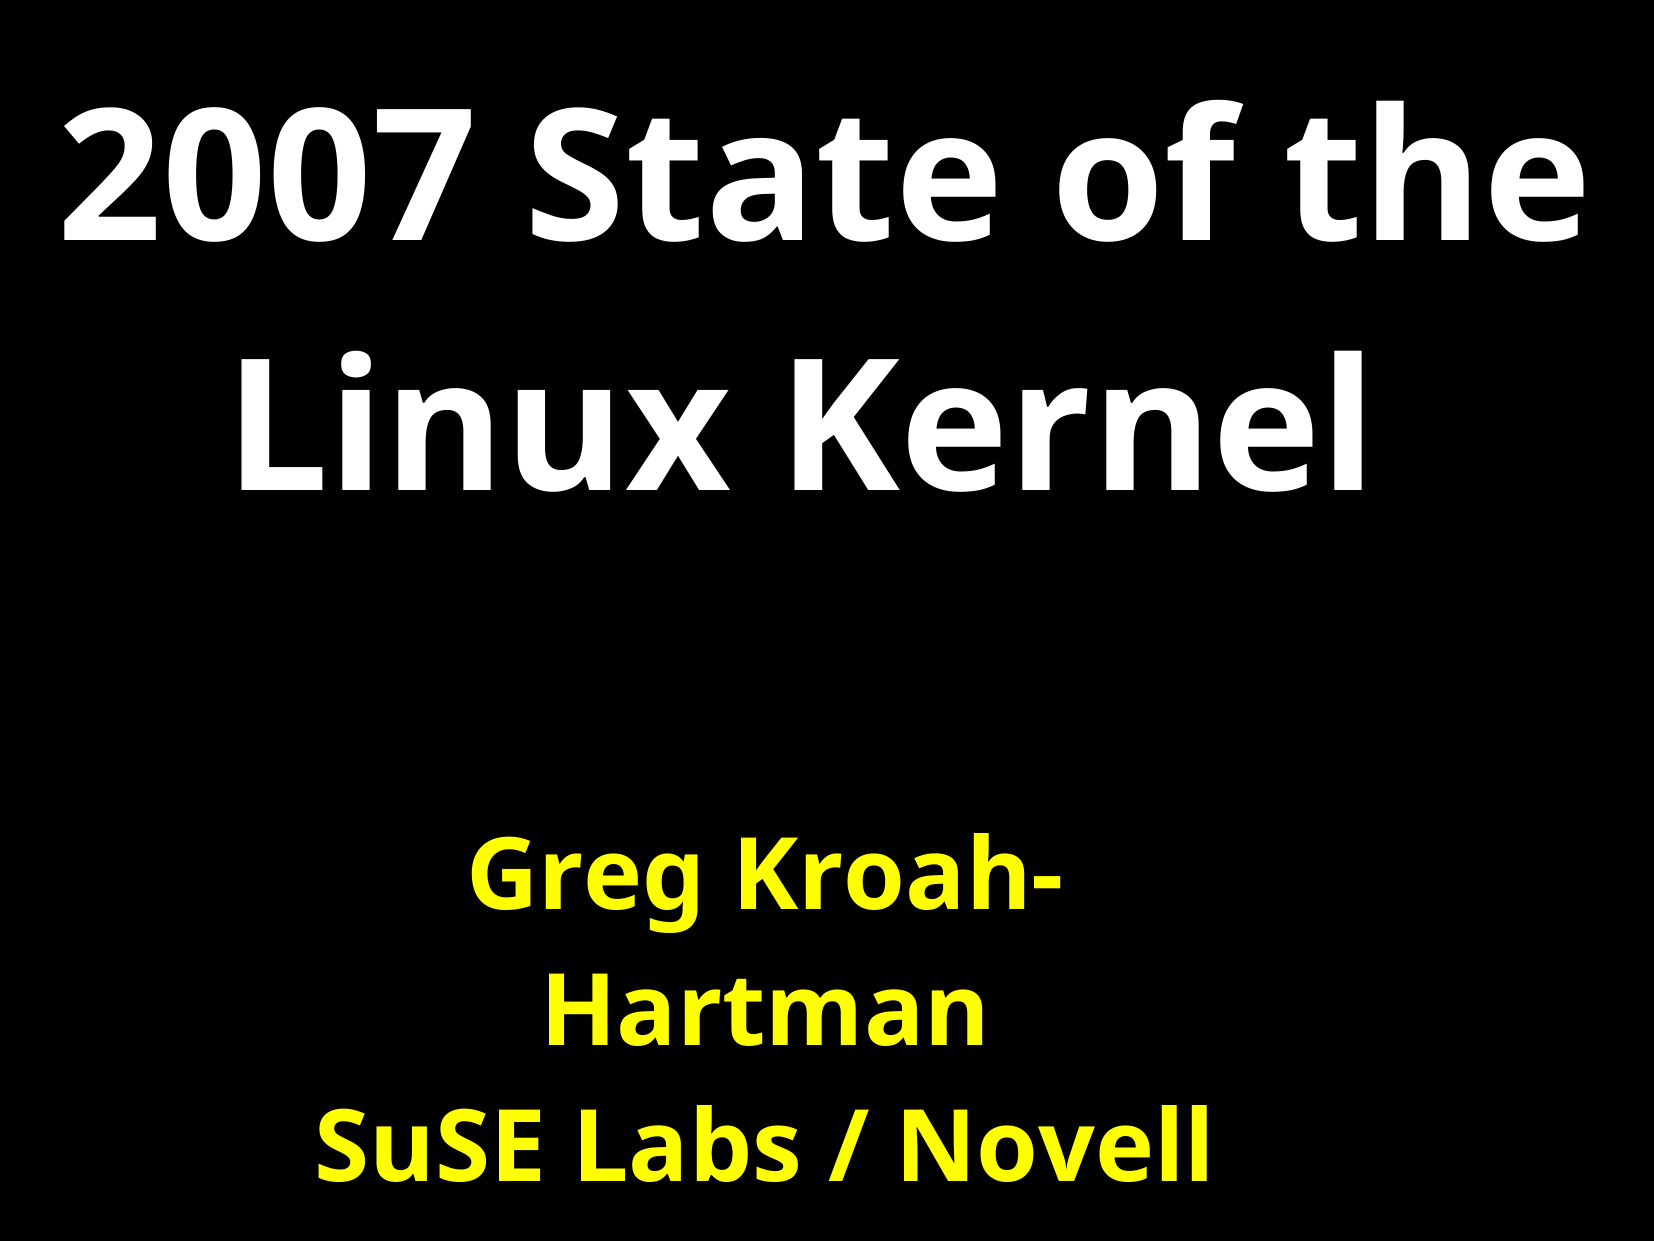

2007 State of the Linux Kernel
Greg Kroah-Hartman
SuSE Labs / Novell